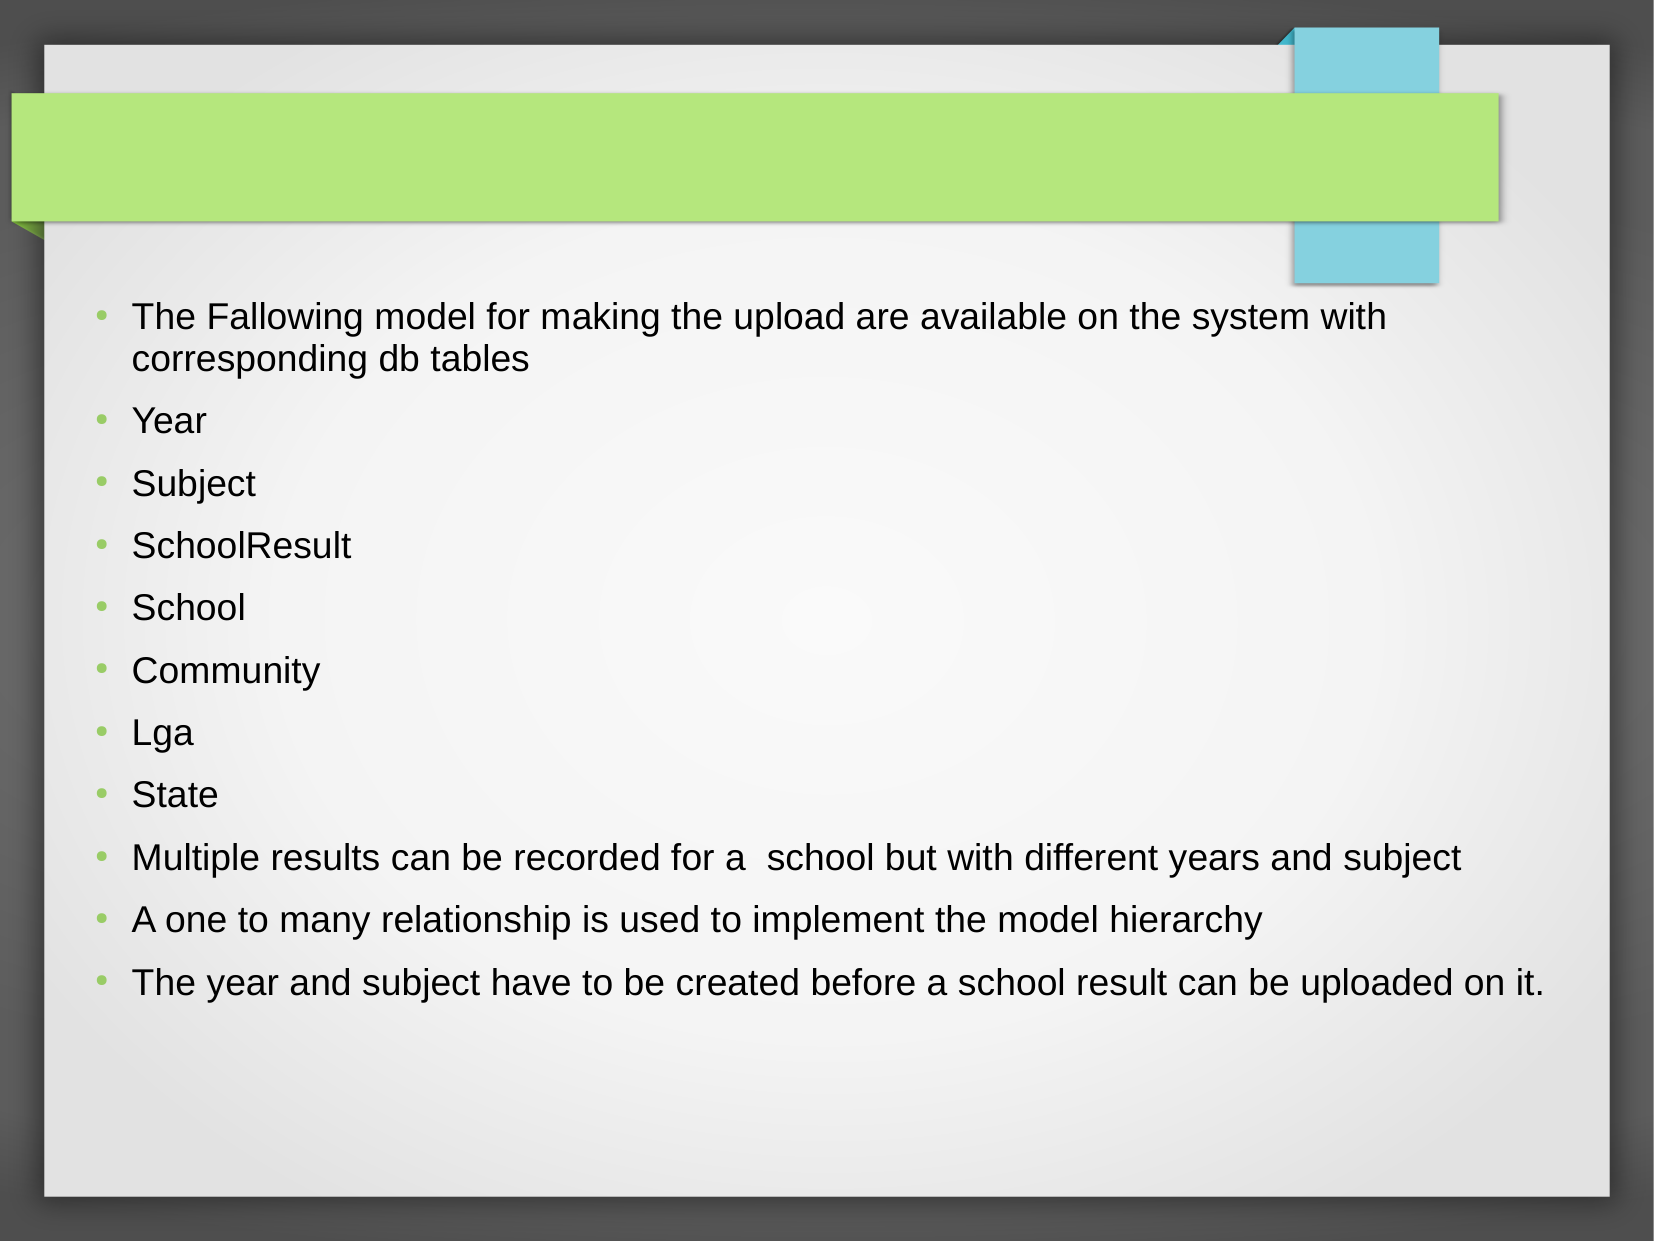

#
The Fallowing model for making the upload are available on the system with corresponding db tables
Year
Subject
SchoolResult
School
Community
Lga
State
Multiple results can be recorded for a school but with different years and subject
A one to many relationship is used to implement the model hierarchy
The year and subject have to be created before a school result can be uploaded on it.